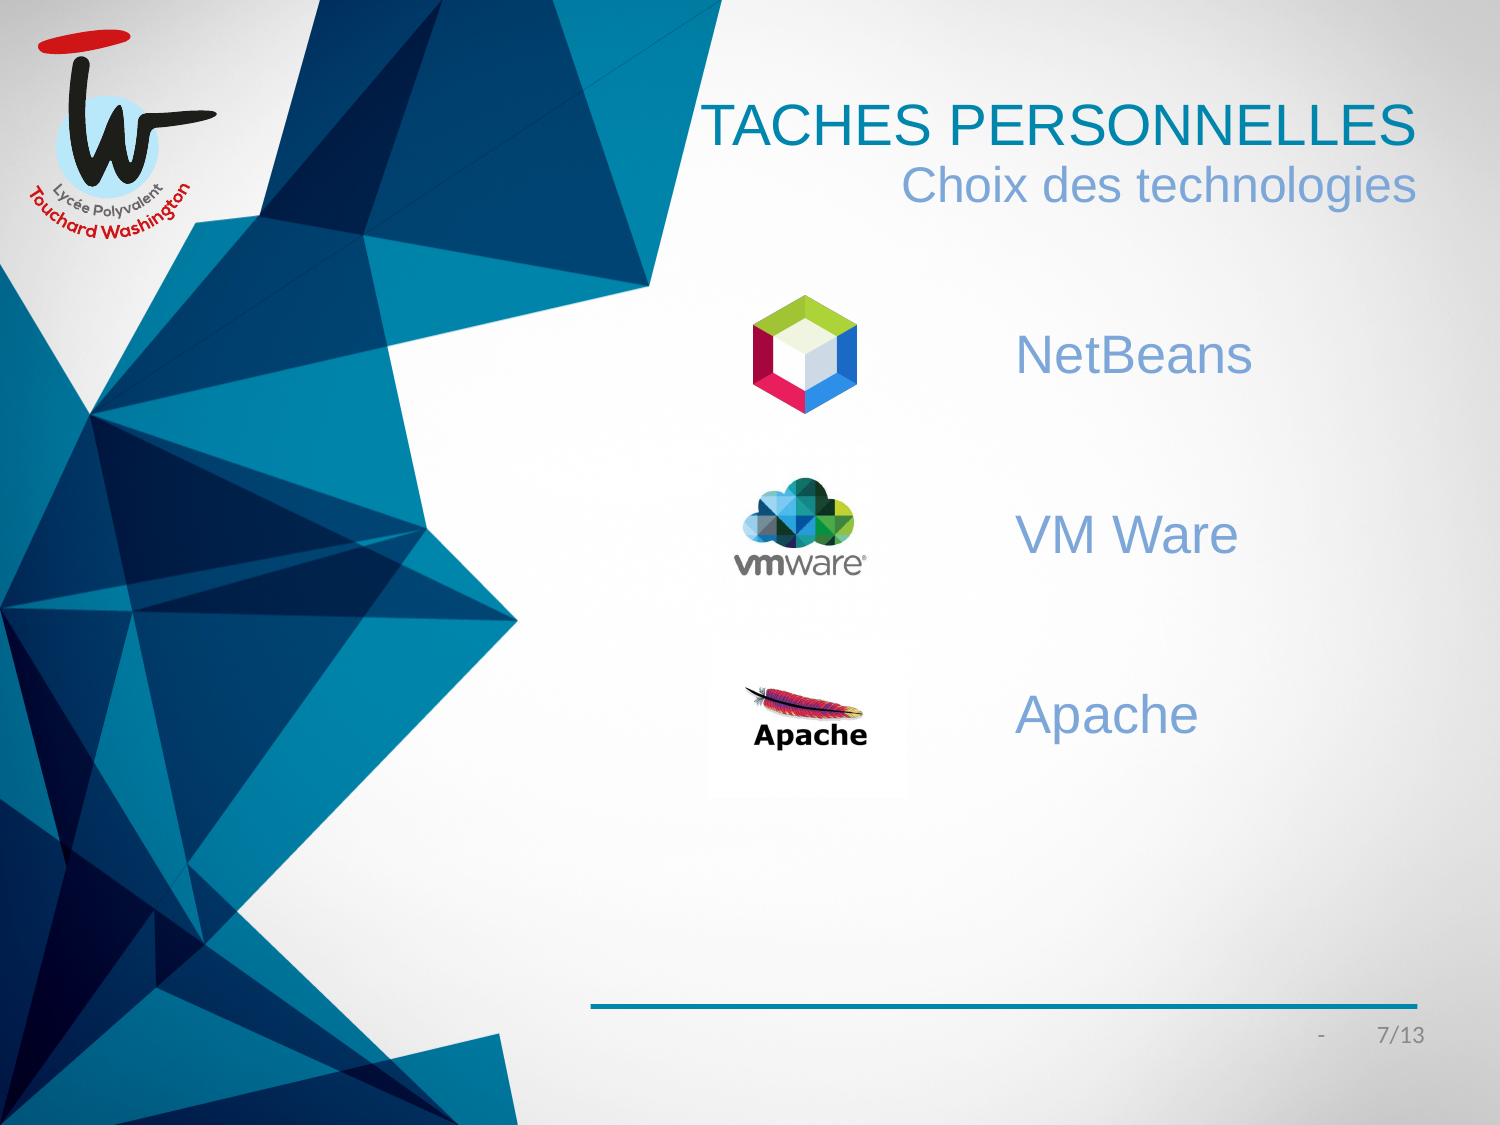

TACHES PERSONNELLES
Choix des technologies
# NetBeans
VM Ware
Apache
7